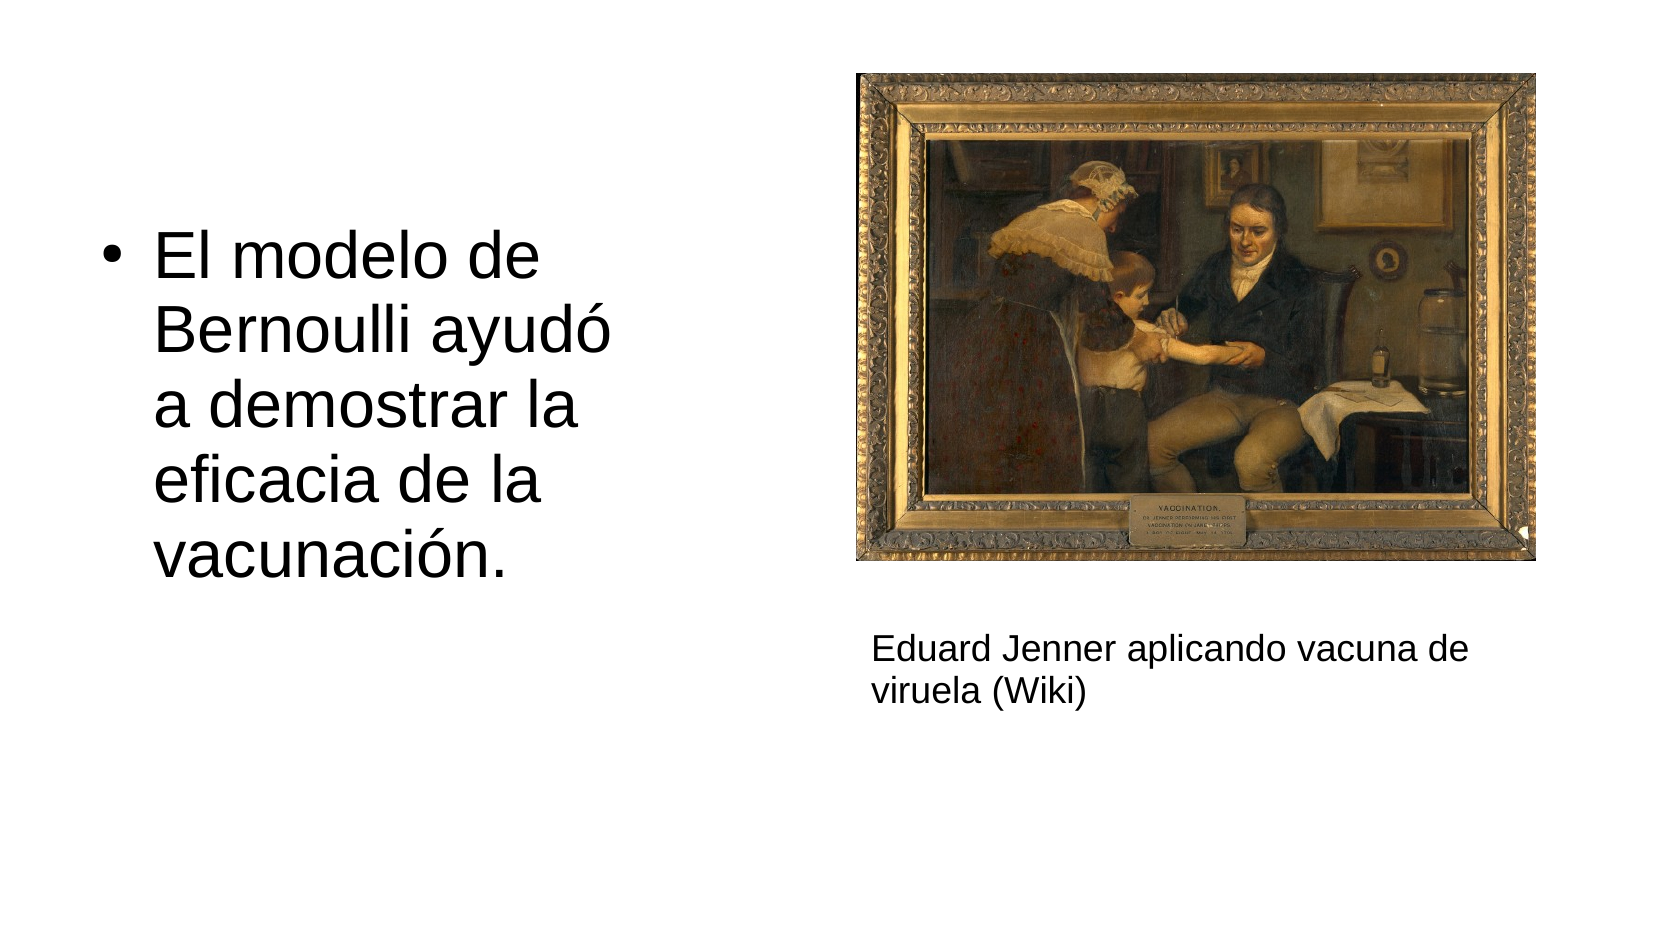

# El modelo de Bernoulli ayudó a demostrar la eficacia de la vacunación.
Eduard Jenner aplicando vacuna de viruela (Wiki)